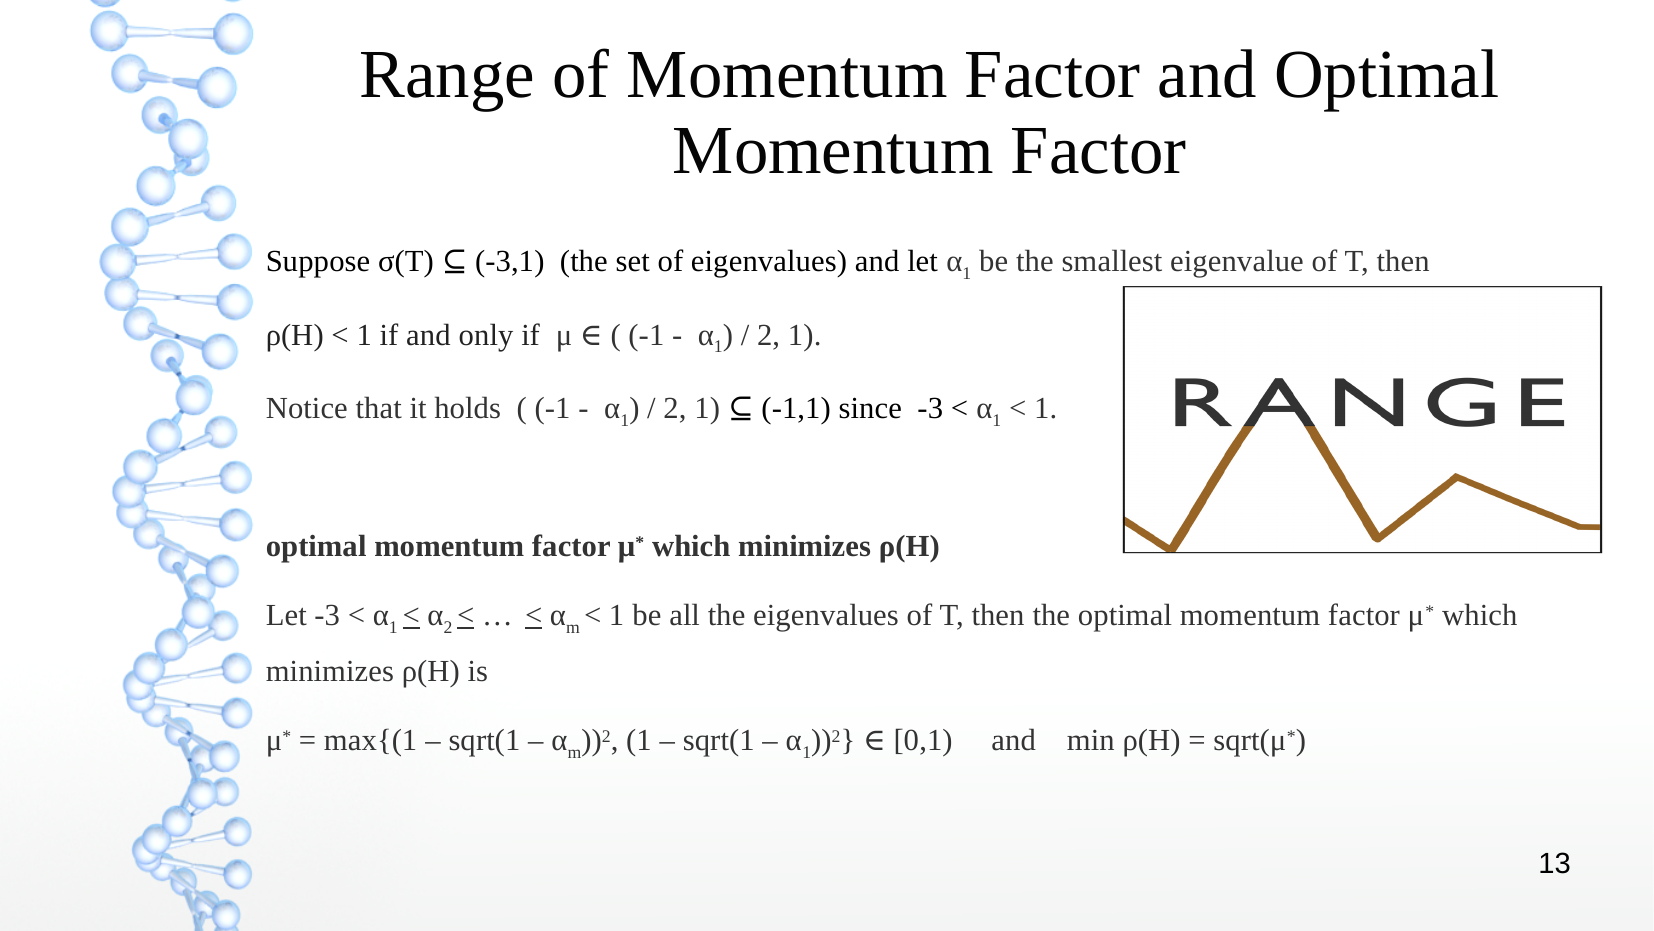

# Range of Momentum Factor and Optimal Momentum Factor
Suppose σ(T) ⊆ (-3,1) (the set of eigenvalues) and let α1 be the smallest eigenvalue of T, then
ρ(H) < 1 if and only if μ ∈ ( (-1 - α1) / 2, 1).
Notice that it holds ( (-1 - α1) / 2, 1) ⊆ (-1,1) since -3 < α1 < 1.
optimal momentum factor μ* which minimizes ρ(H)
Let -3 < α1 < α2 < … < αm < 1 be all the eigenvalues of T, then the optimal momentum factor μ* which minimizes ρ(H) is
μ* = max{(1 – sqrt(1 – αm))2, (1 – sqrt(1 – α1))2} ∈ [0,1) and min ρ(H) = sqrt(μ*)
13